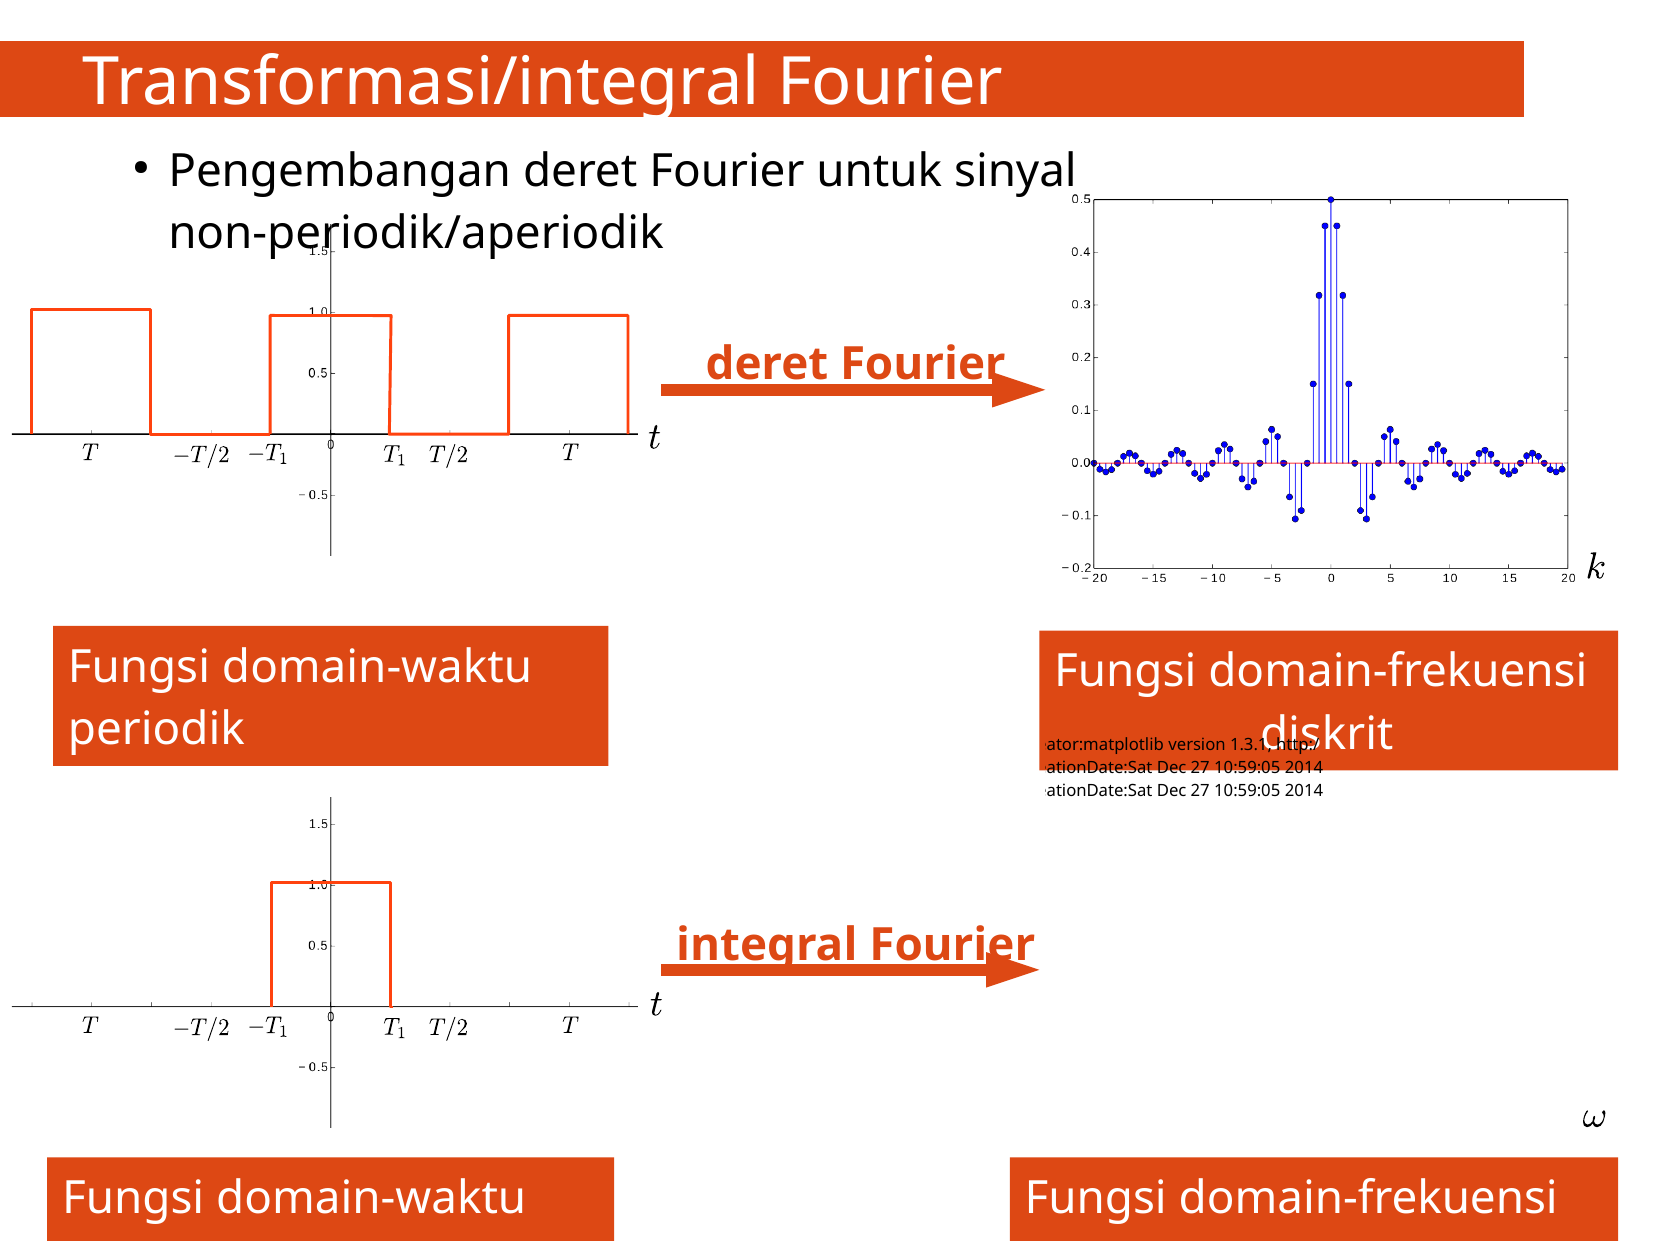

Transformasi/integral Fourier
Pengembangan deret Fourier untuk sinyal non-periodik/aperiodik
deret Fourier
Fungsi domain-waktu periodik
Fungsi domain-frekuensi diskrit
integral Fourier
Fungsi domain-waktu aperiodik
Fungsi domain-frekuensi kontinu